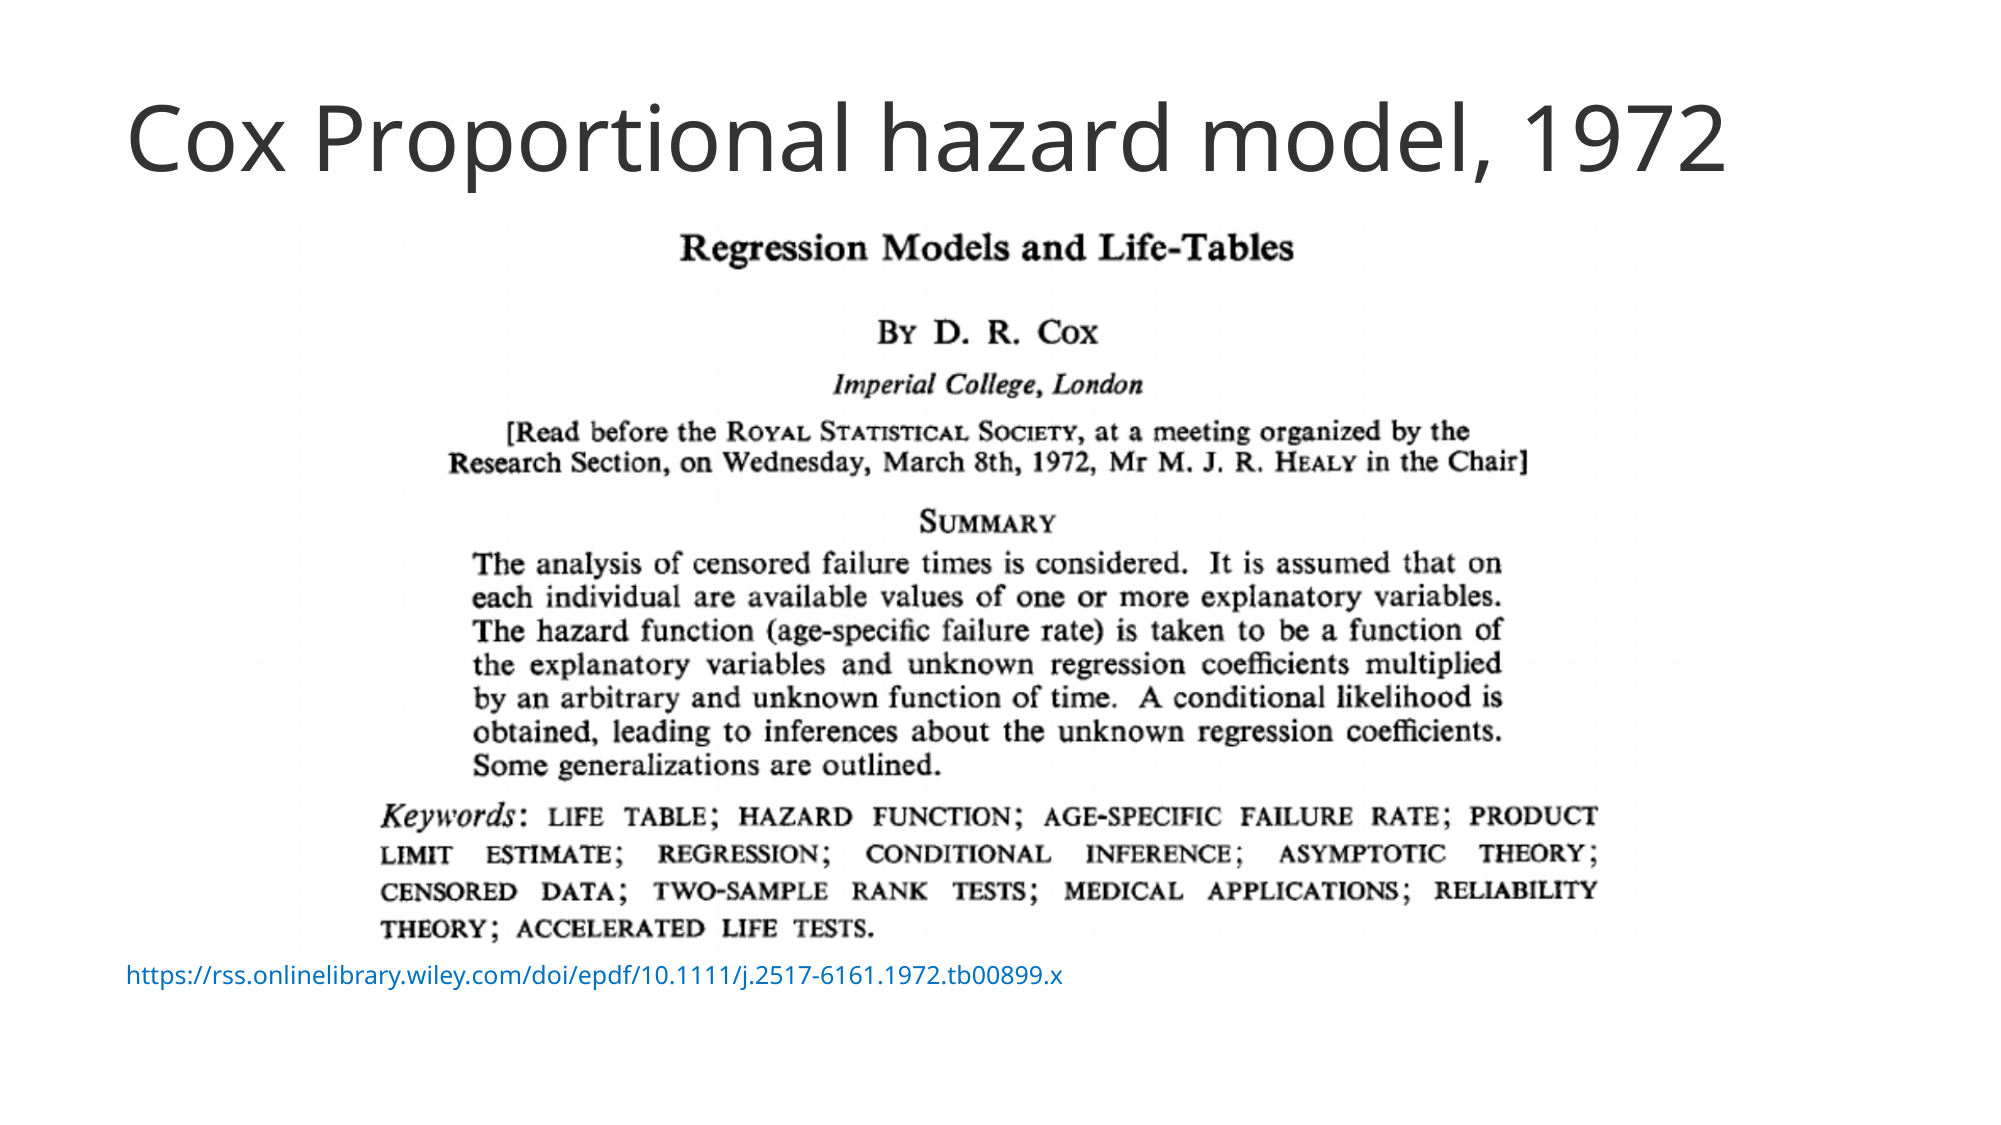

Cox Proportional hazard model, 1972
# https://rss.onlinelibrary.wiley.com/doi/epdf/10.1111/j.2517-6161.1972.tb00899.x